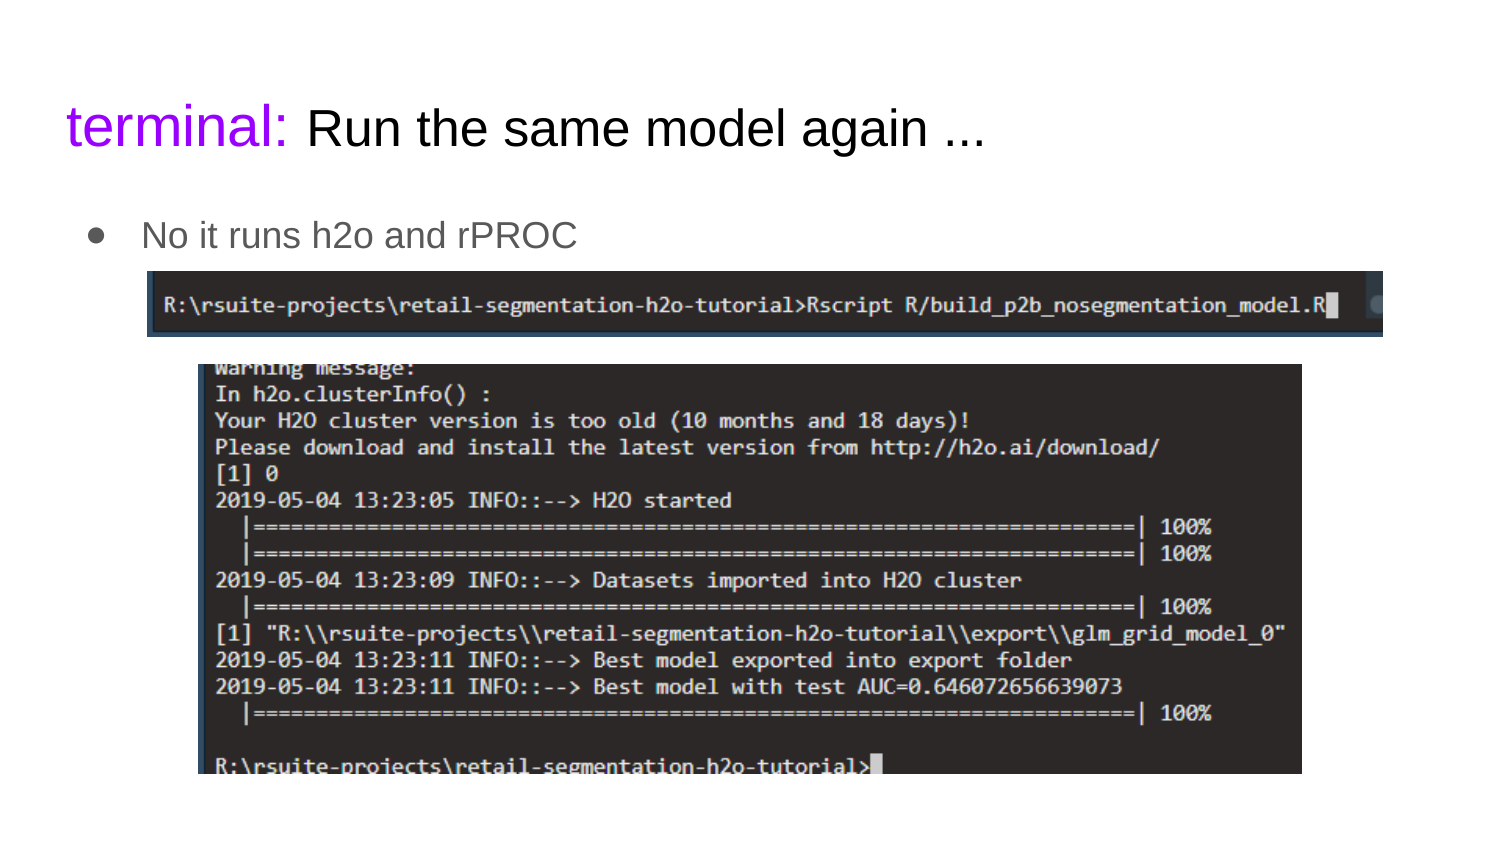

# terminal: Run the same model again ...
No it runs h2o and rPROC